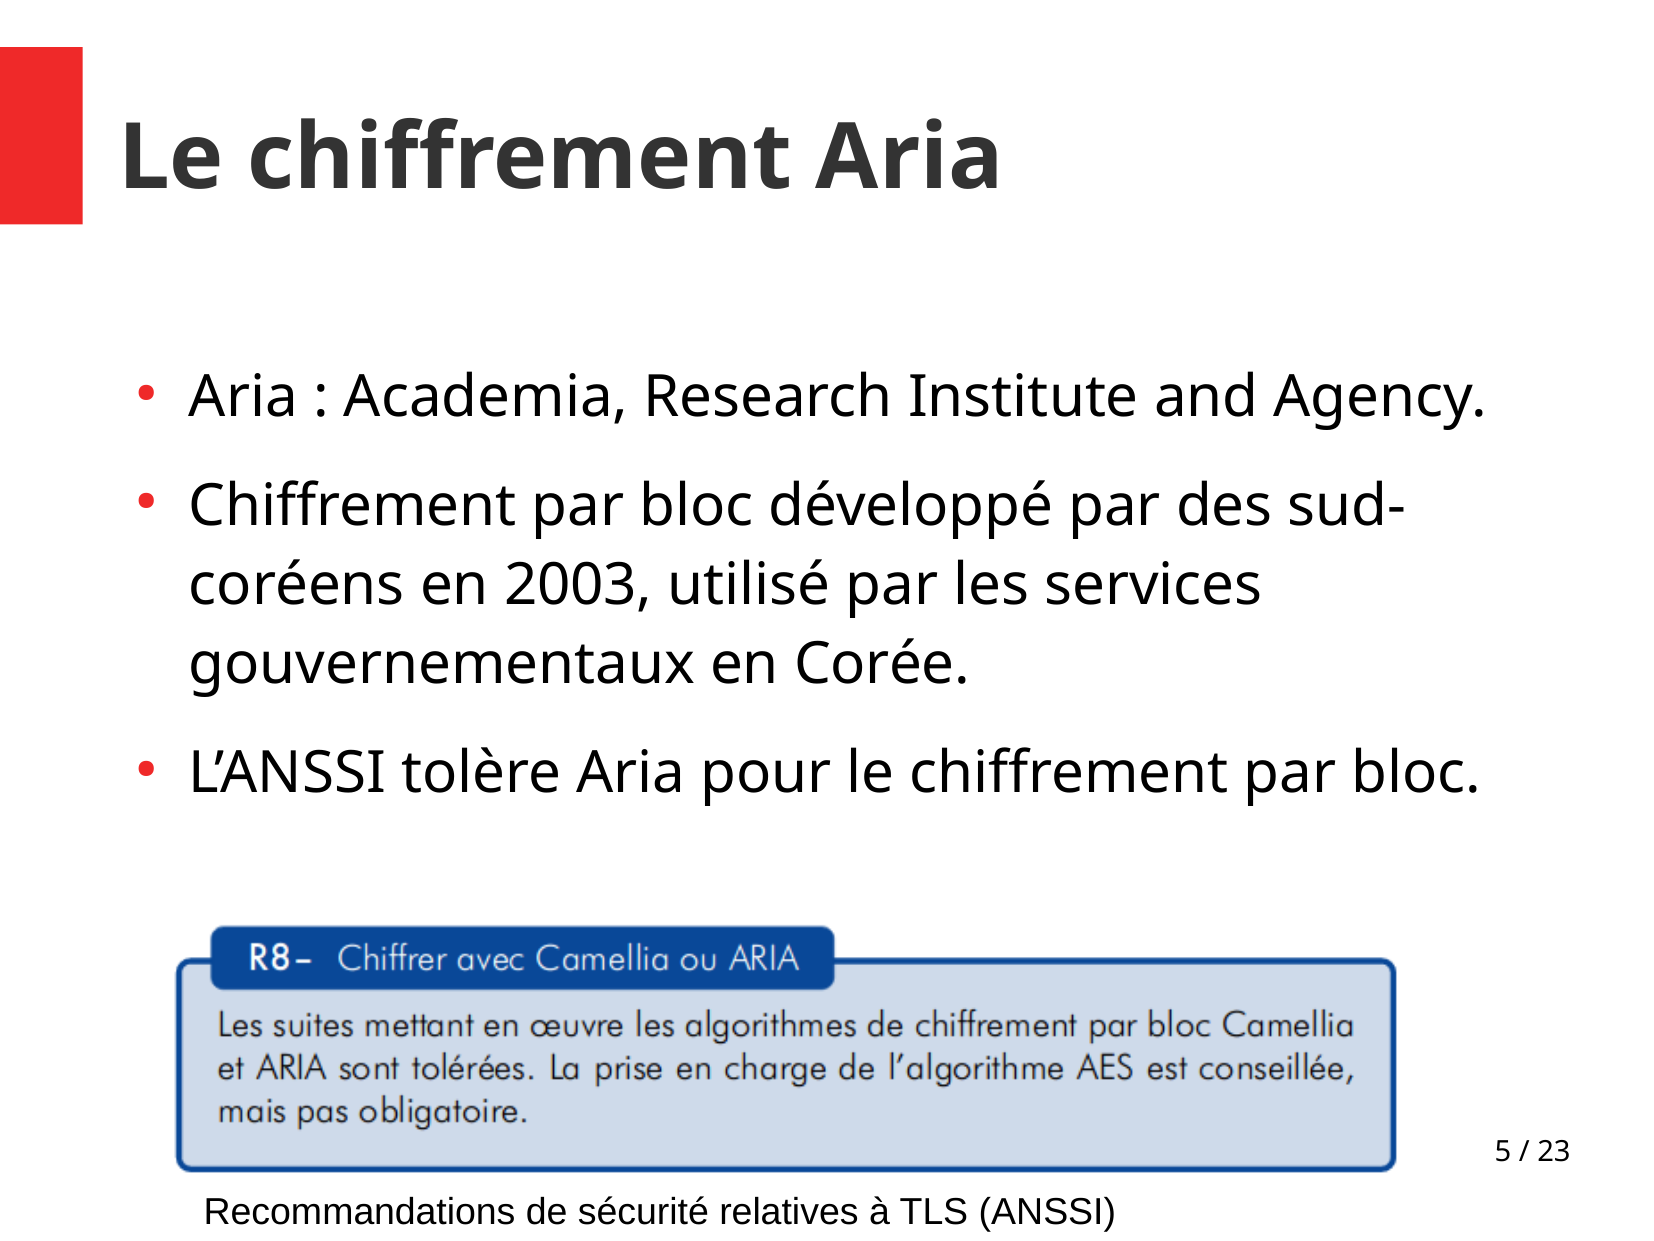

# Le chiffrement Aria
Aria : Academia, Research Institute and Agency.
Chiffrement par bloc développé par des sud-coréens en 2003, utilisé par les services gouvernementaux en Corée.
L’ANSSI tolère Aria pour le chiffrement par bloc.
5
Recommandations de sécurité relatives à TLS (ANSSI)